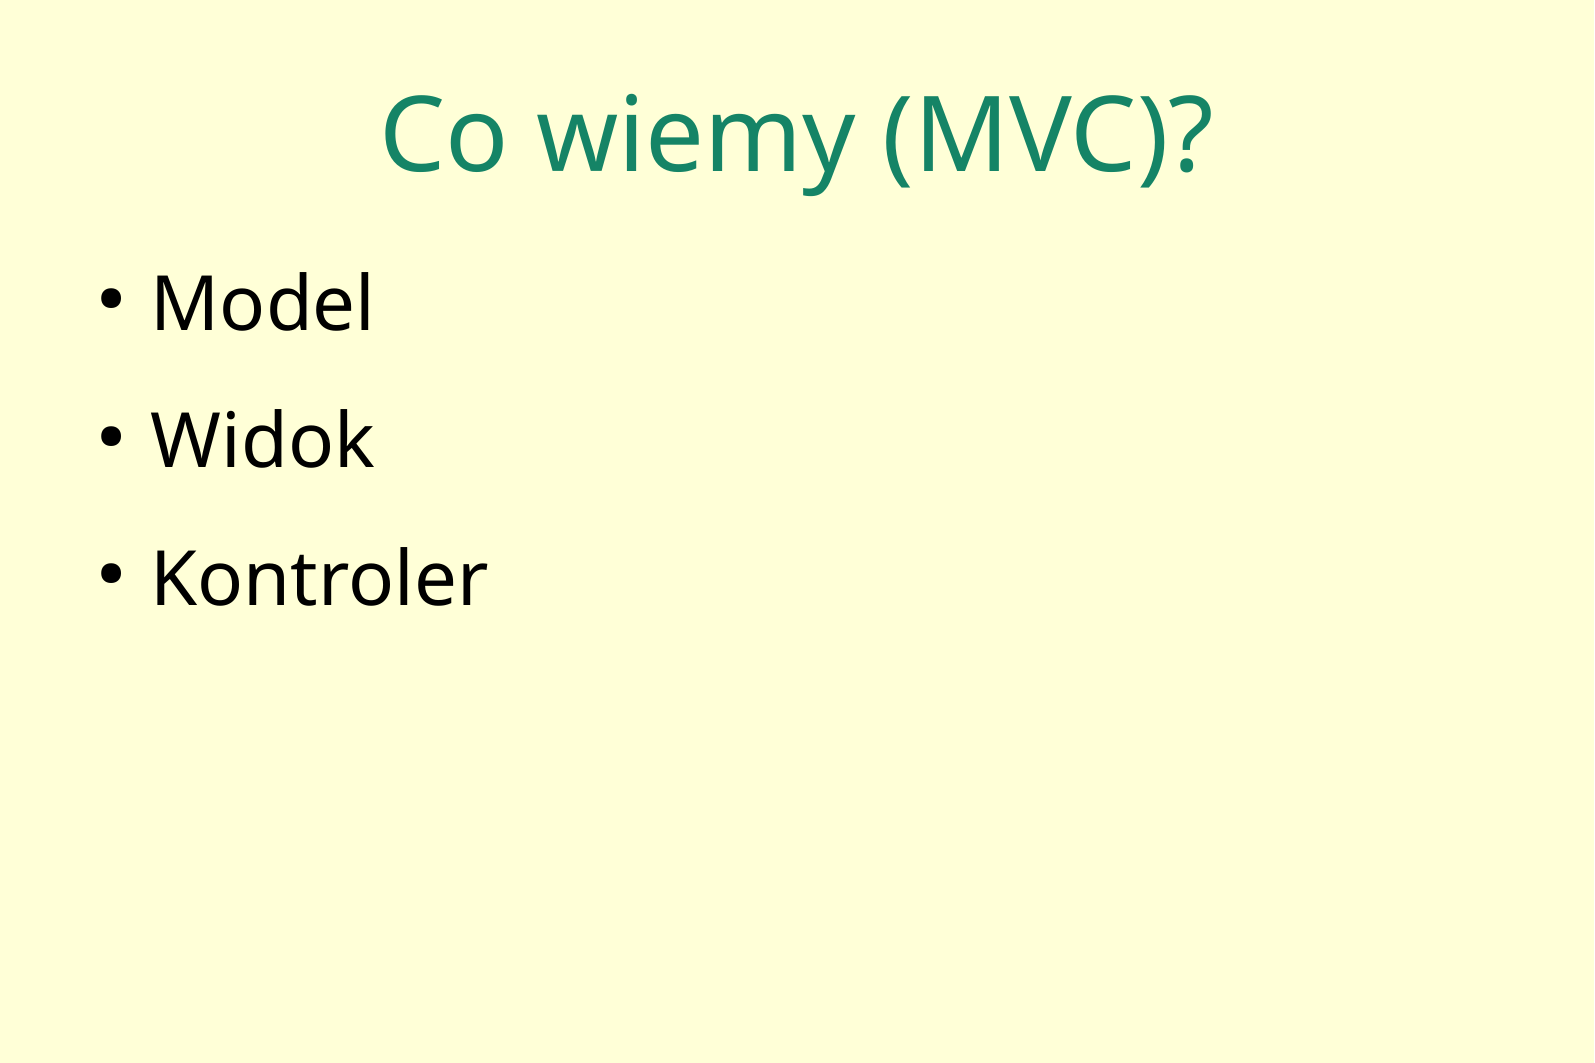

# Co wiemy (MVC)?
Model
Widok
Kontroler